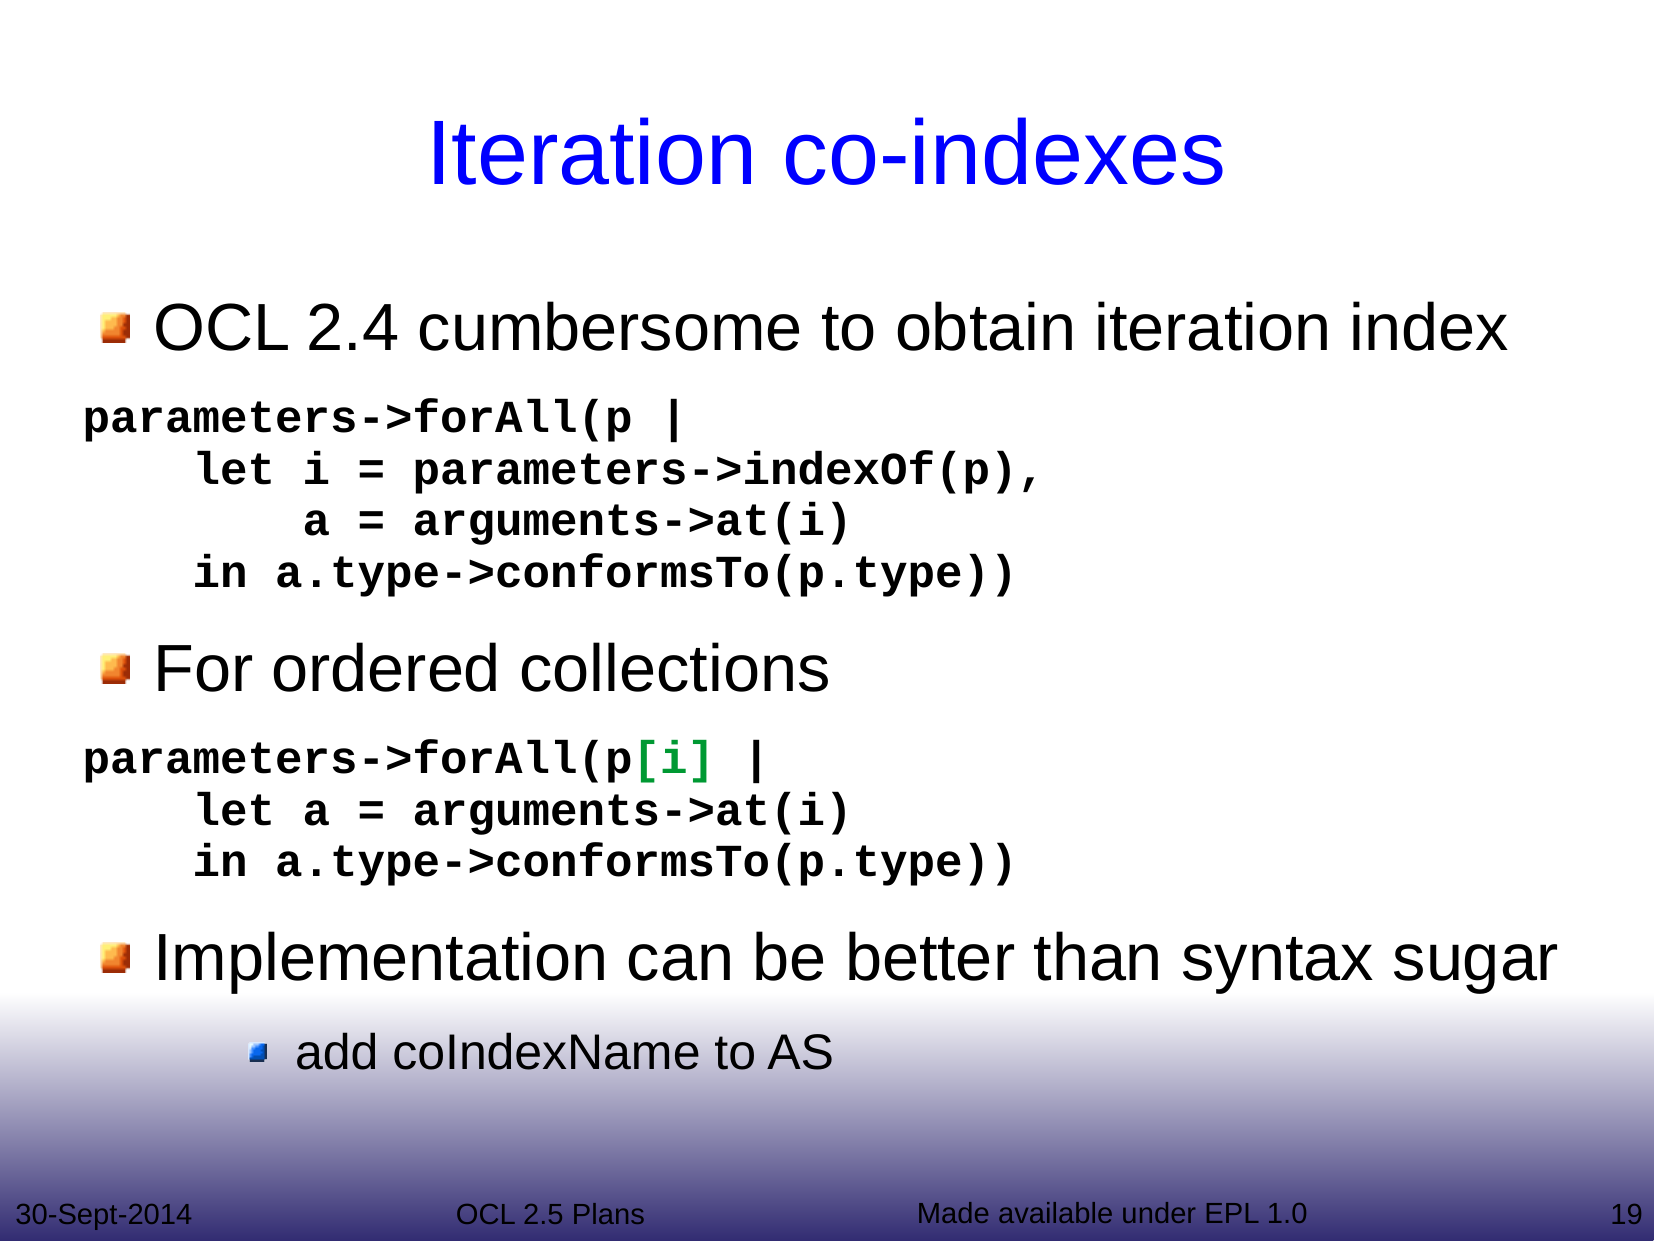

# Iteration co-indexes
OCL 2.4 cumbersome to obtain iteration index
parameters->forAll(p |
 let i = parameters->indexOf(p),
 a = arguments->at(i)
 in a.type->conformsTo(p.type))
For ordered collections
parameters->forAll(p[i] |
 let a = arguments->at(i)
 in a.type->conformsTo(p.type))
Implementation can be better than syntax sugar
add coIndexName to AS
30-Sept-2014
OCL 2.5 Plans
19